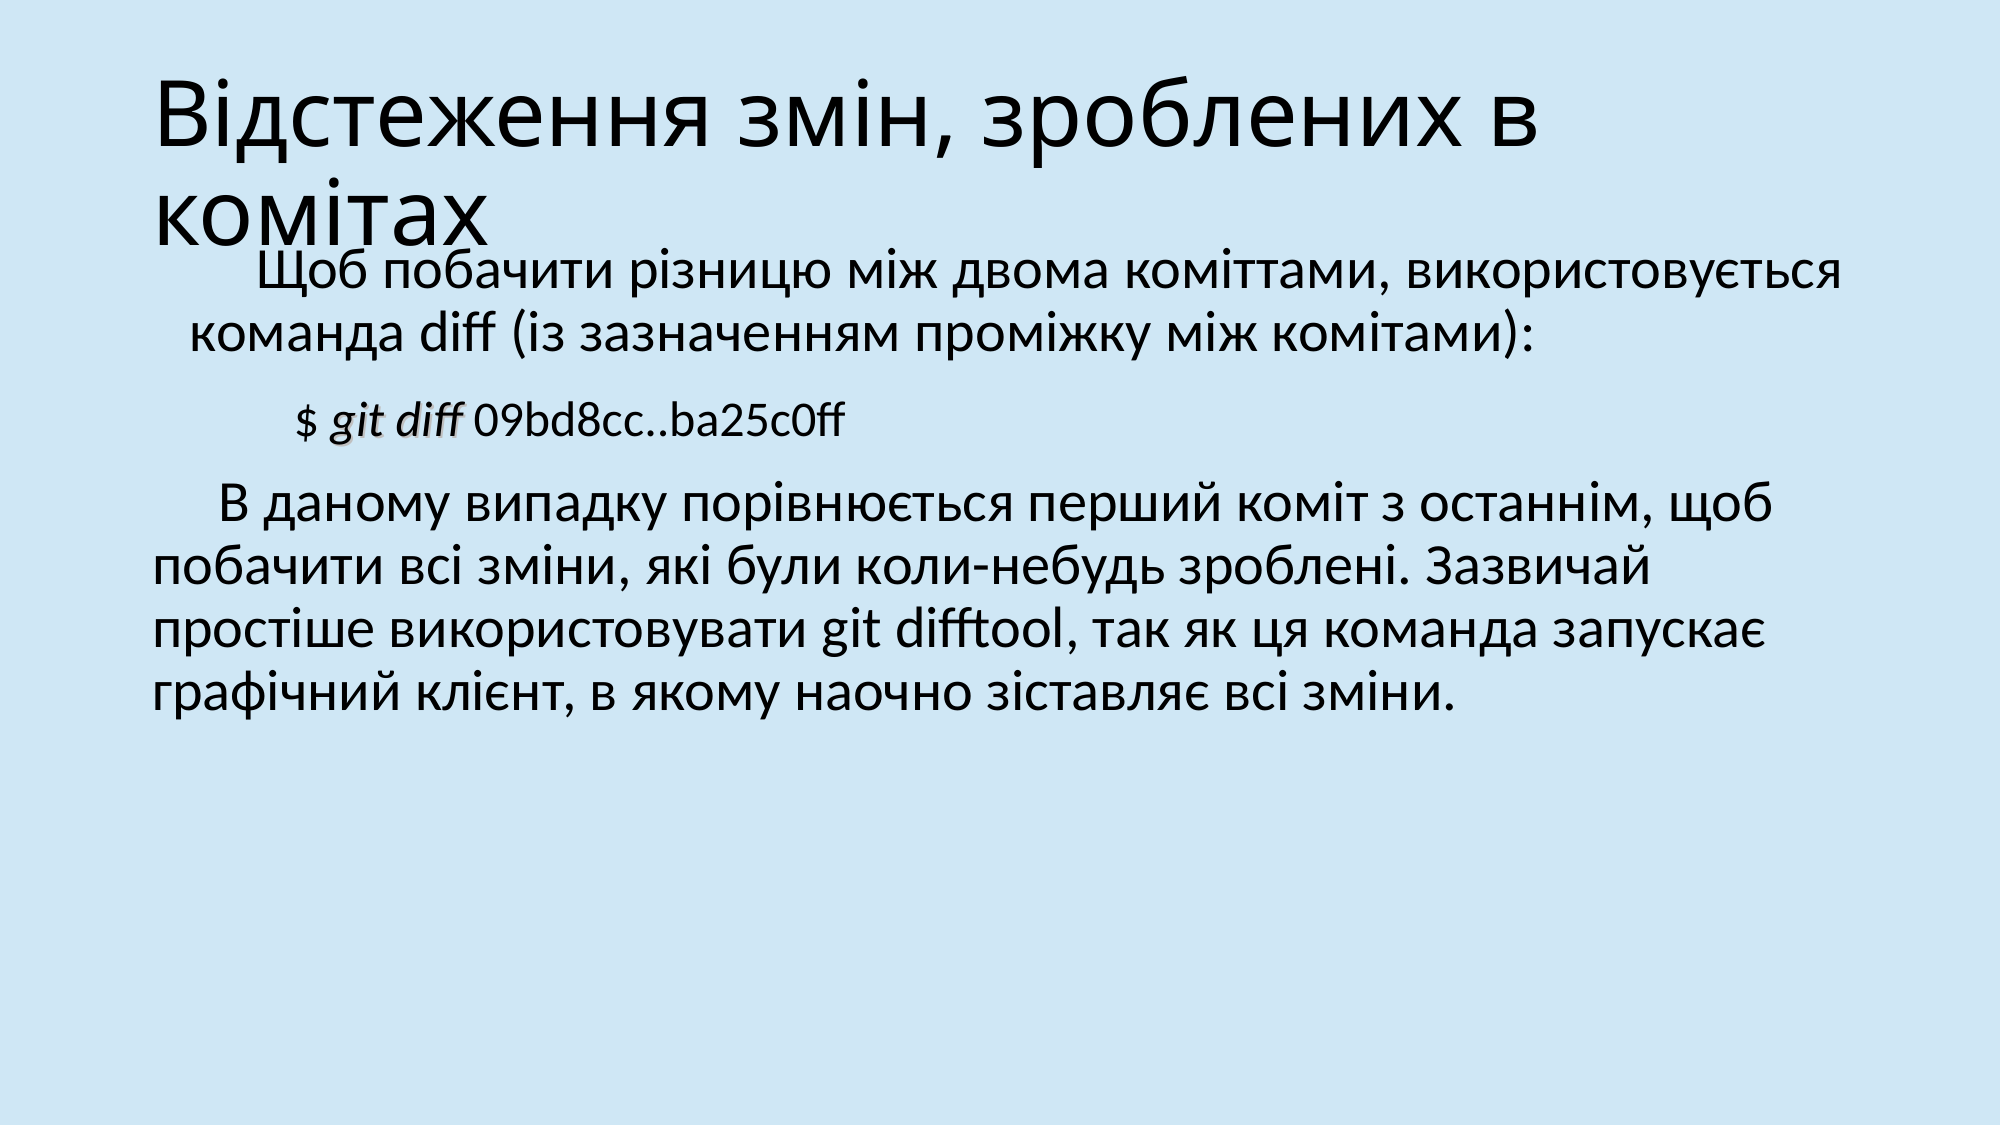

# Відстеження змін, зроблених в комітах
 Щоб побачити різницю між двома коміттами, використовується команда diff (із зазначенням проміжку між комітами):
$ git diff 09bd8cc..ba25c0ff
 В даному випадку порівнюється перший коміт з останнім, щоб побачити всі зміни, які були коли-небудь зроблені. Зазвичай простіше використовувати git difftool, так як ця команда запускає графічний клієнт, в якому наочно зіставляє всі зміни.